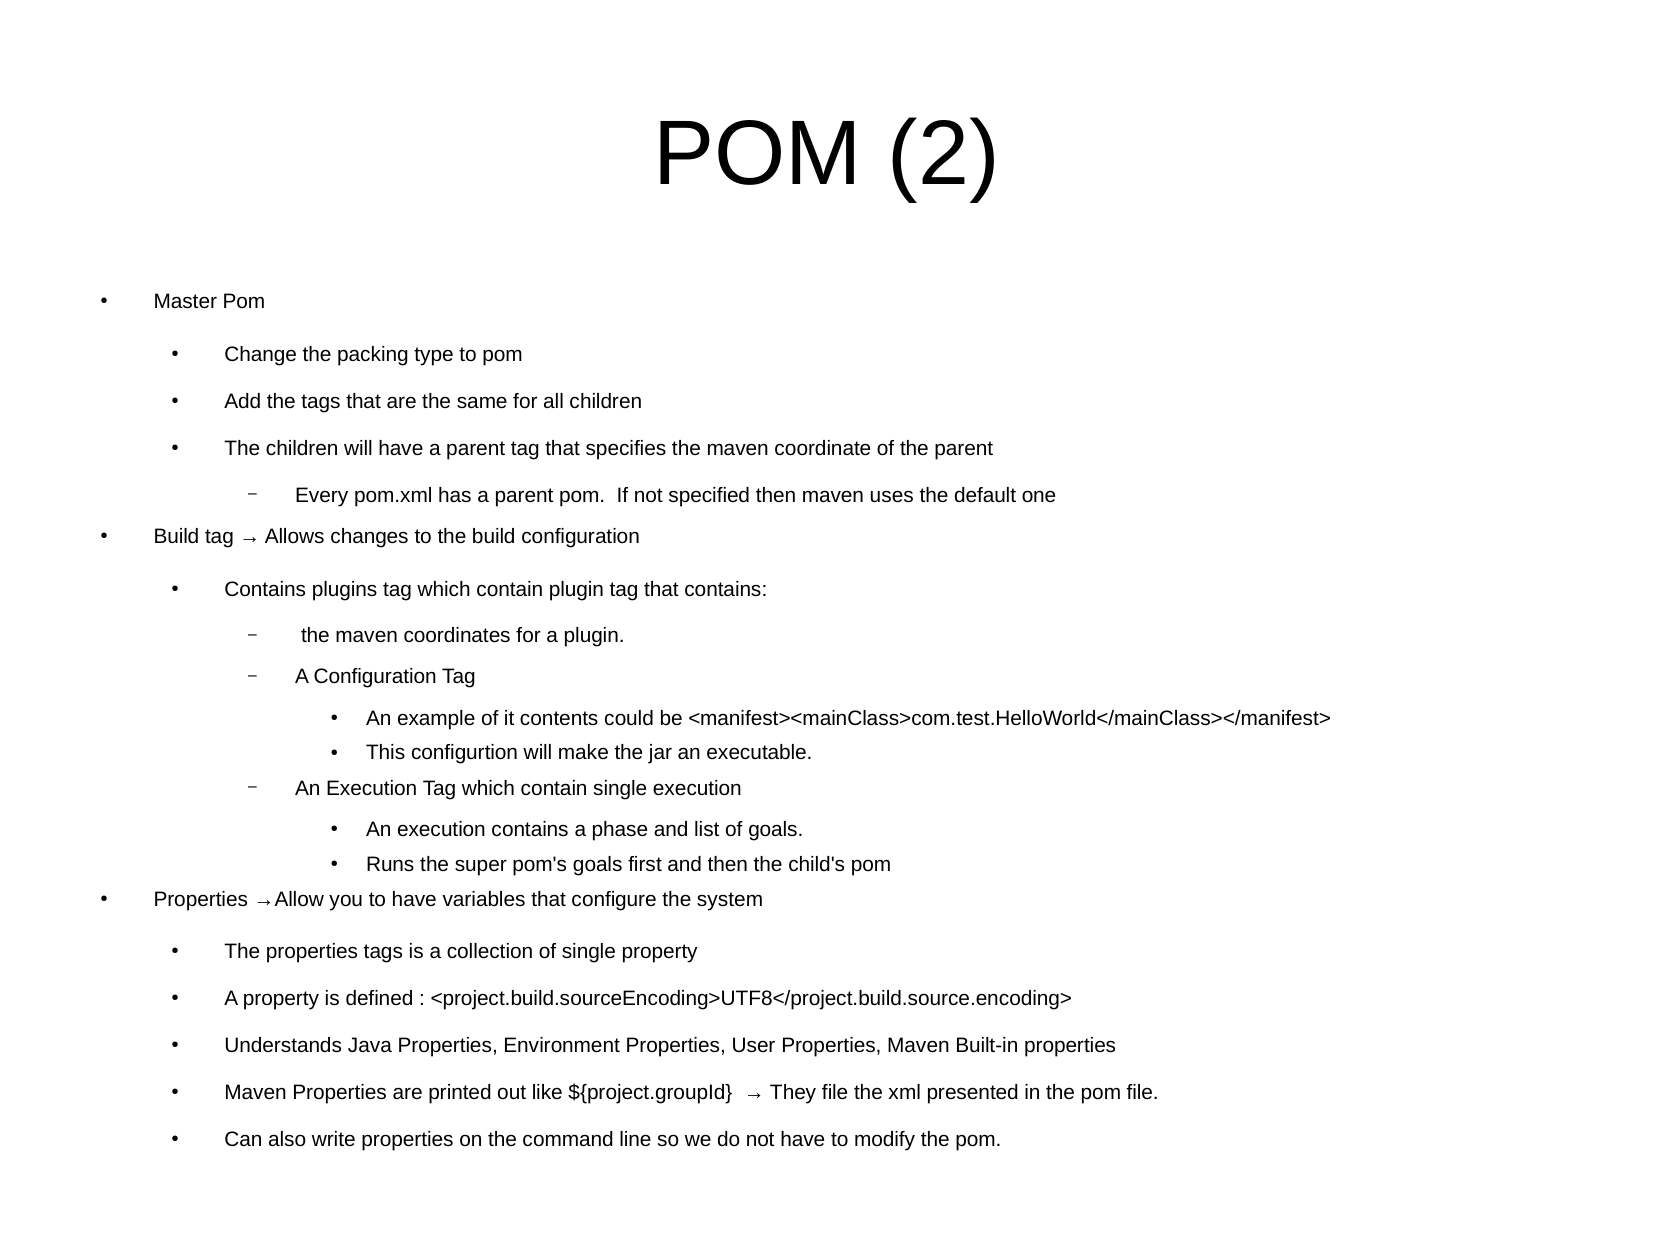

# POM (2)
Master Pom
Change the packing type to pom
Add the tags that are the same for all children
The children will have a parent tag that specifies the maven coordinate of the parent
Every pom.xml has a parent pom. If not specified then maven uses the default one
Build tag → Allows changes to the build configuration
Contains plugins tag which contain plugin tag that contains:
 the maven coordinates for a plugin.
A Configuration Tag
An example of it contents could be <manifest><mainClass>com.test.HelloWorld</mainClass></manifest>
This configurtion will make the jar an executable.
An Execution Tag which contain single execution
An execution contains a phase and list of goals.
Runs the super pom's goals first and then the child's pom
Properties →Allow you to have variables that configure the system
The properties tags is a collection of single property
A property is defined : <project.build.sourceEncoding>UTF8</project.build.source.encoding>
Understands Java Properties, Environment Properties, User Properties, Maven Built-in properties
Maven Properties are printed out like ${project.groupId} → They file the xml presented in the pom file.
Can also write properties on the command line so we do not have to modify the pom.